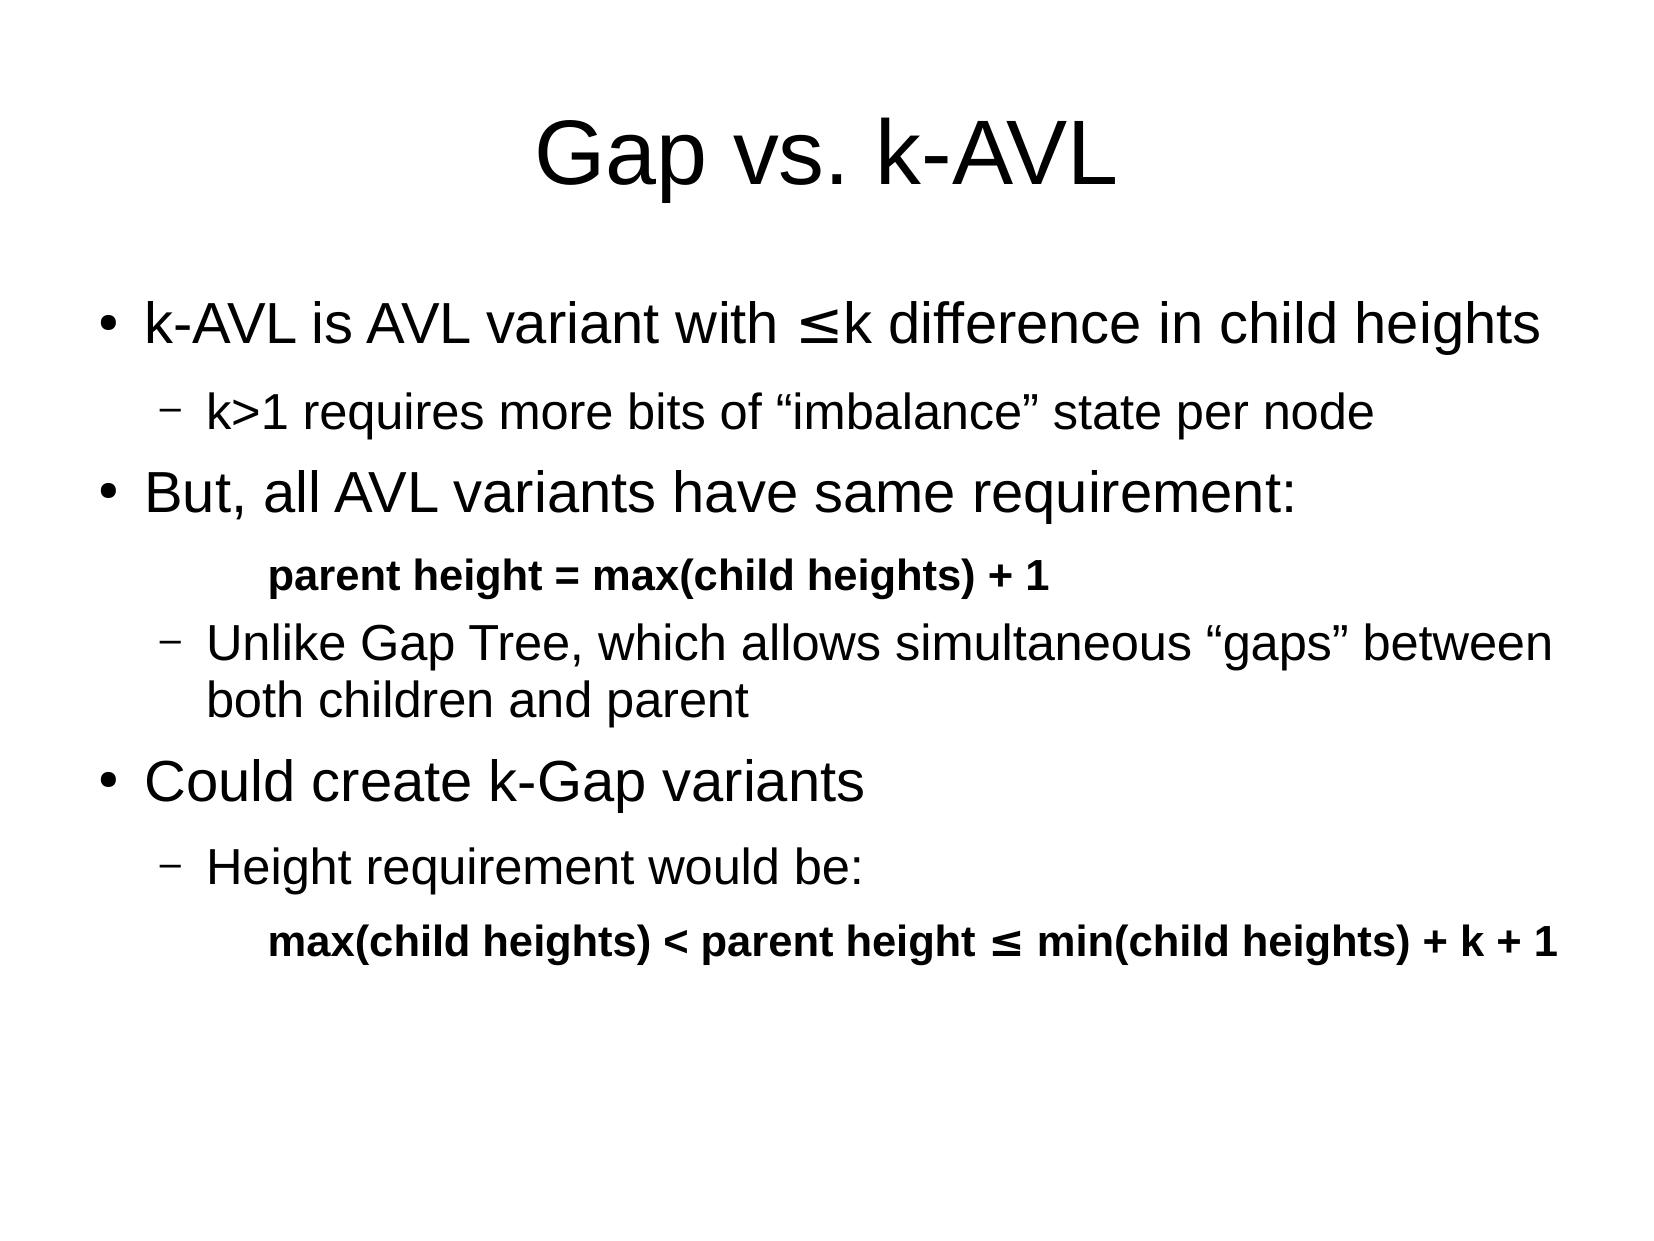

# Gap vs. k-AVL
k-AVL is AVL variant with ≤k difference in child heights
k>1 requires more bits of “imbalance” state per node
But, all AVL variants have same requirement:
parent height = max(child heights) + 1
Unlike Gap Tree, which allows simultaneous “gaps” between both children and parent
Could create k-Gap variants
Height requirement would be:
max(child heights) < parent height ≤ min(child heights) + k + 1